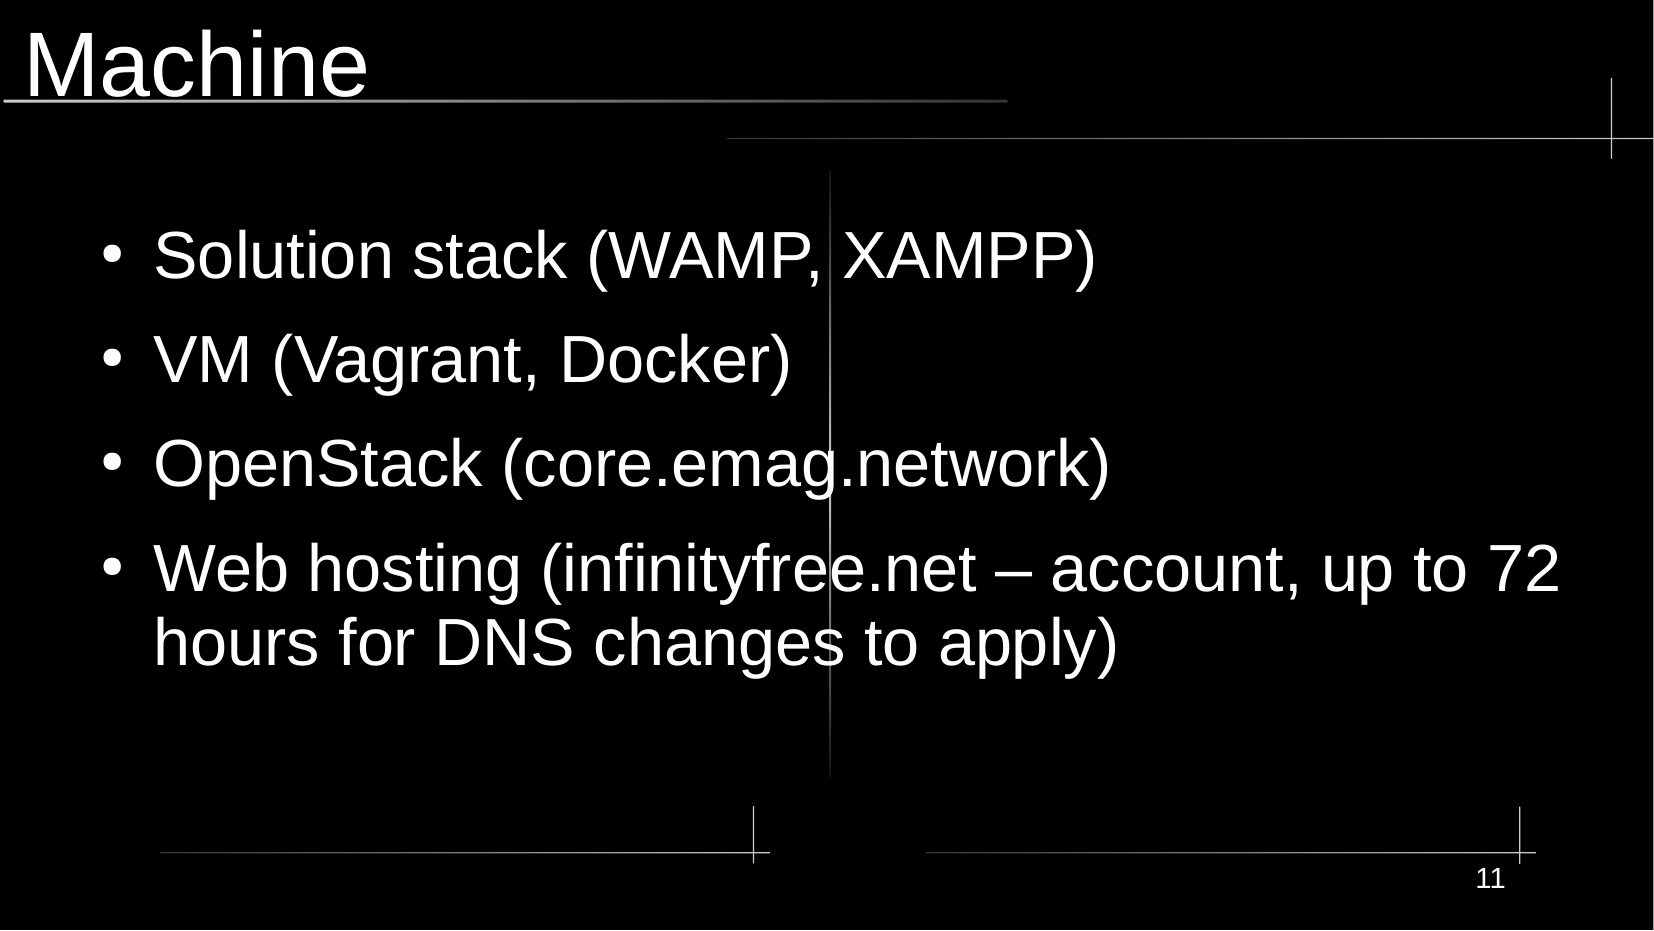

# Machine
Solution stack (WAMP, XAMPP)
VM (Vagrant, Docker)
OpenStack (core.emag.network)
Web hosting (infinityfree.net – account, up to 72 hours for DNS changes to apply)
11